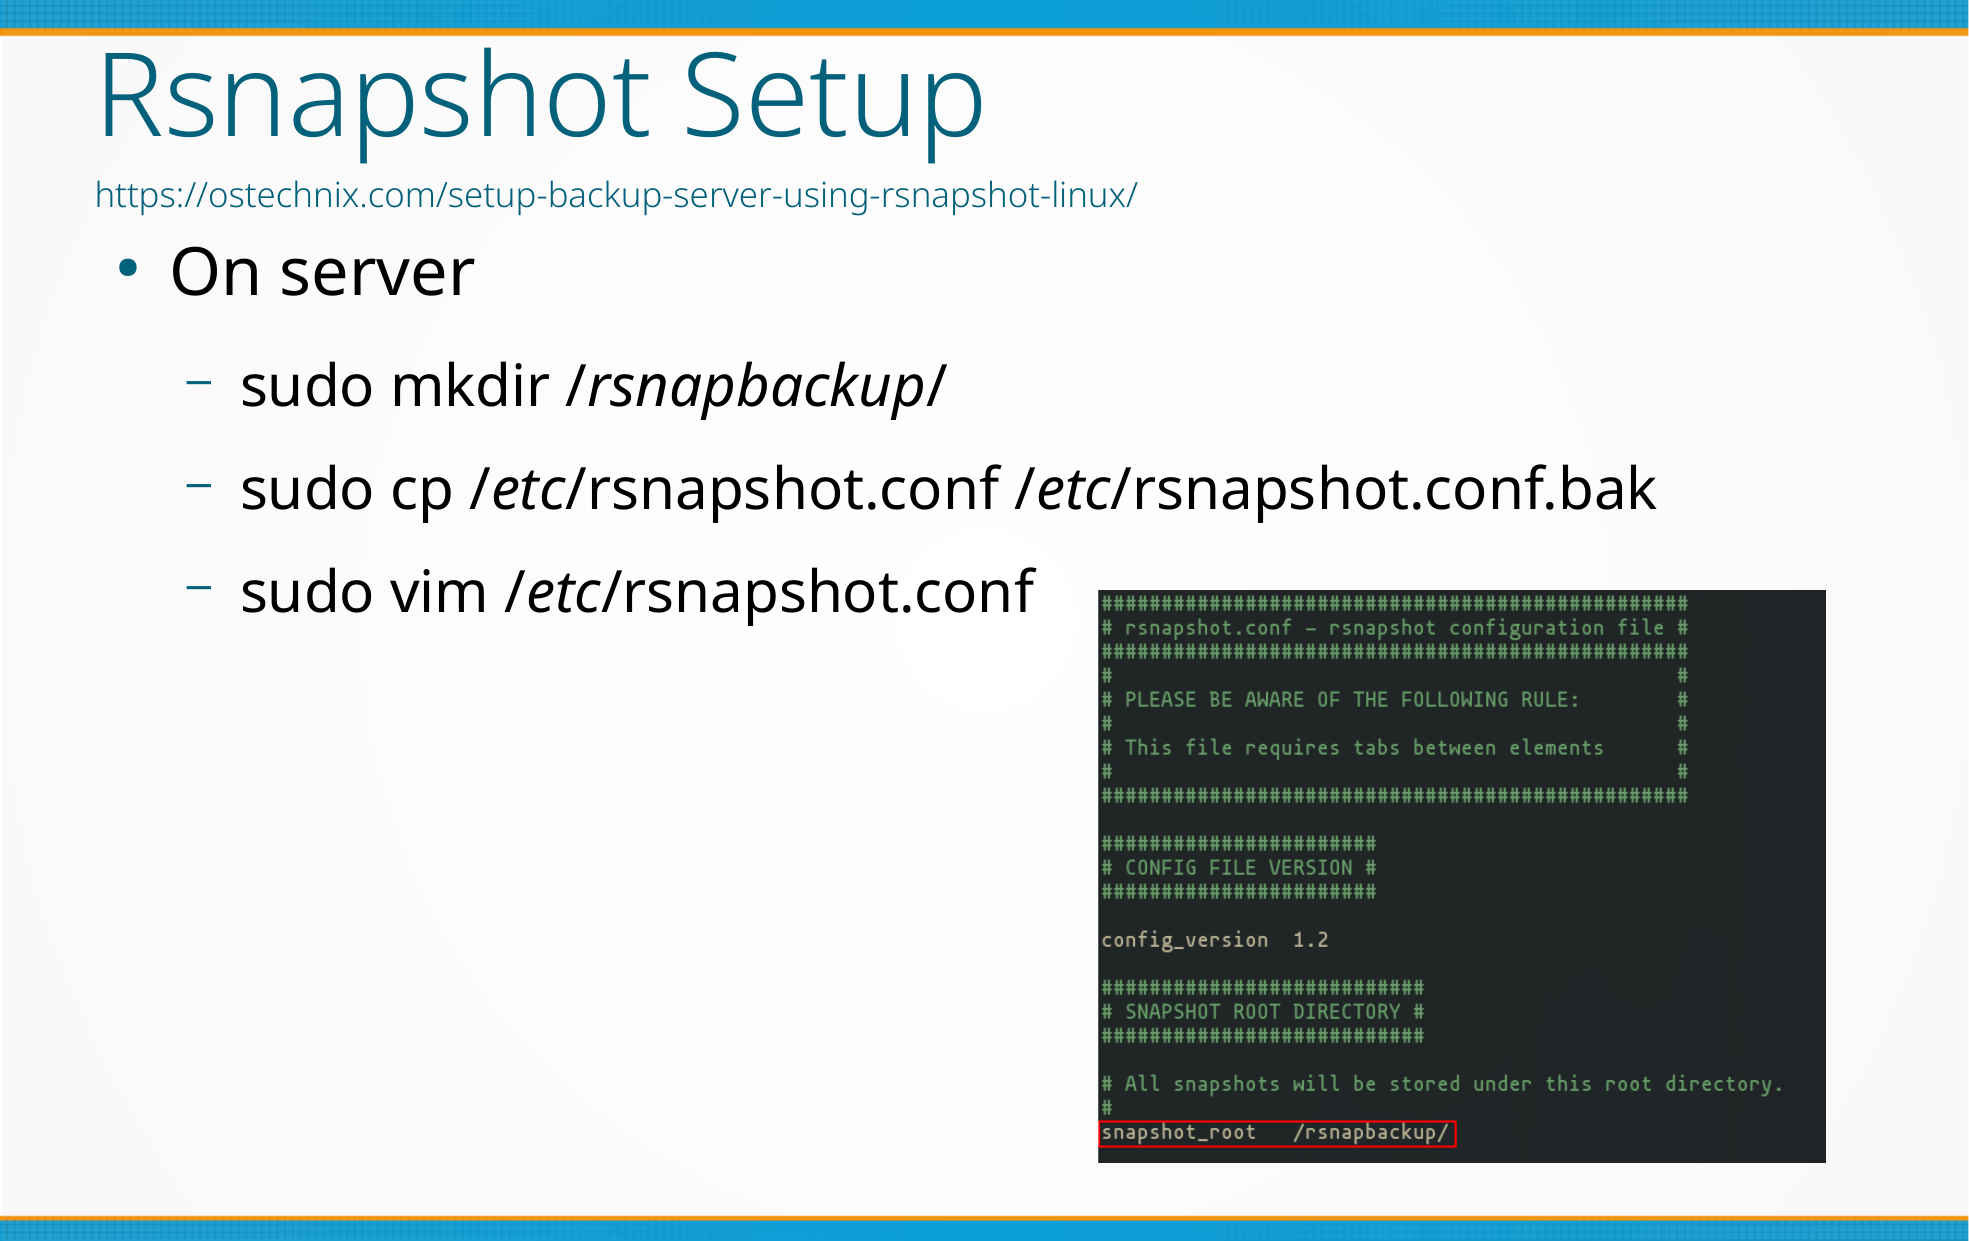

# Rsnapshot Setup https://ostechnix.com/setup-backup-server-using-rsnapshot-linux/
On server
sudo mkdir /rsnapbackup/
sudo cp /etc/rsnapshot.conf /etc/rsnapshot.conf.bak
sudo vim /etc/rsnapshot.conf